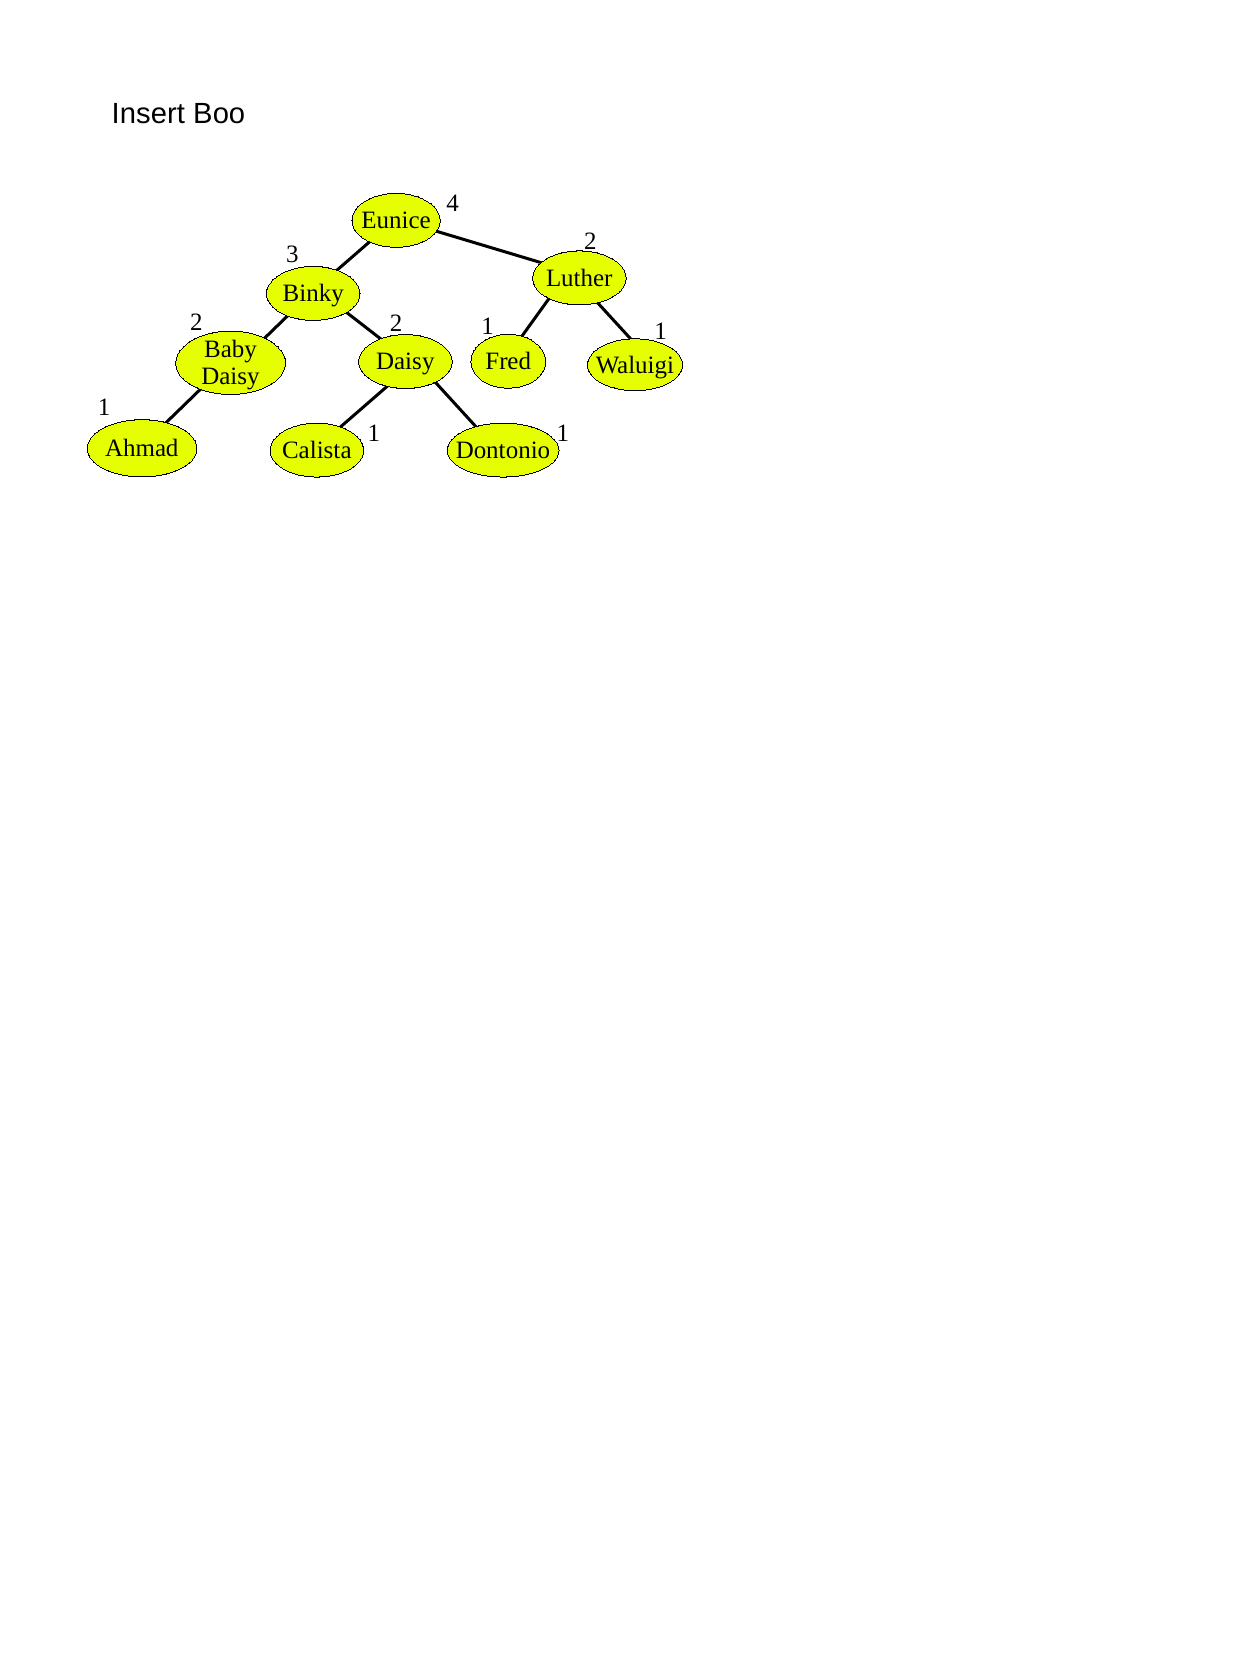

Insert Boo
4
Eunice
2
3
Luther
Binky
2
2
1
1
Baby
Daisy
Fred
Daisy
Waluigi
1
1
1
Ahmad
Calista
Dontonio